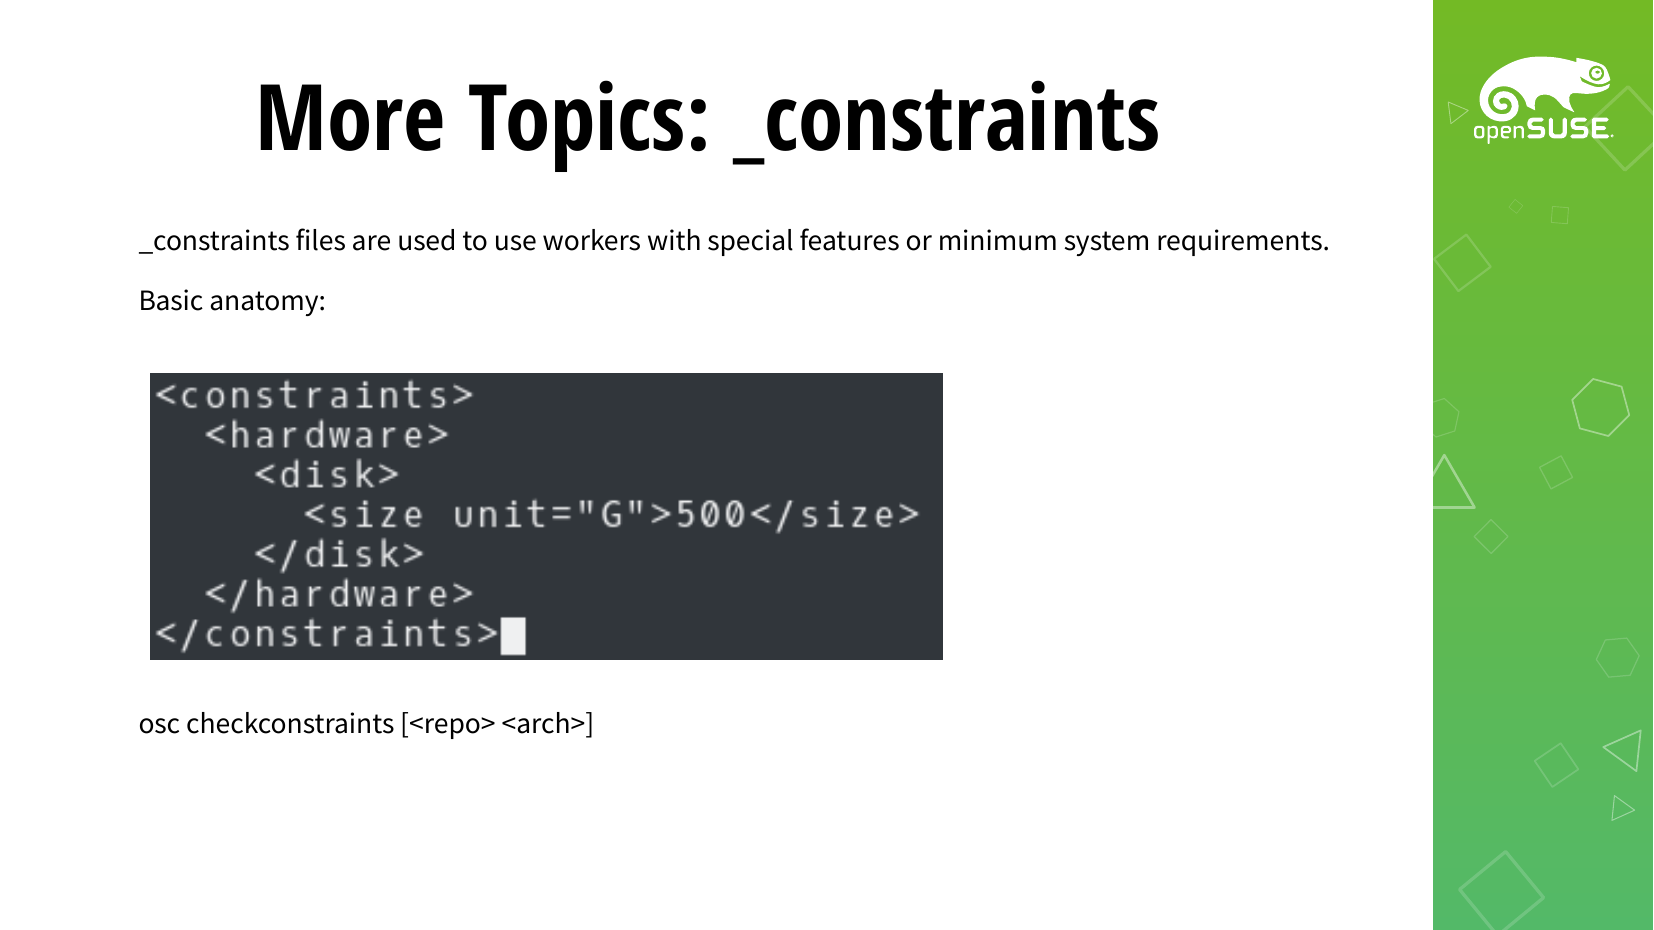

# More Topics: _constraints
_constraints files are used to use workers with special features or minimum system requirements.
Basic anatomy:
osc checkconstraints [<repo> <arch>]